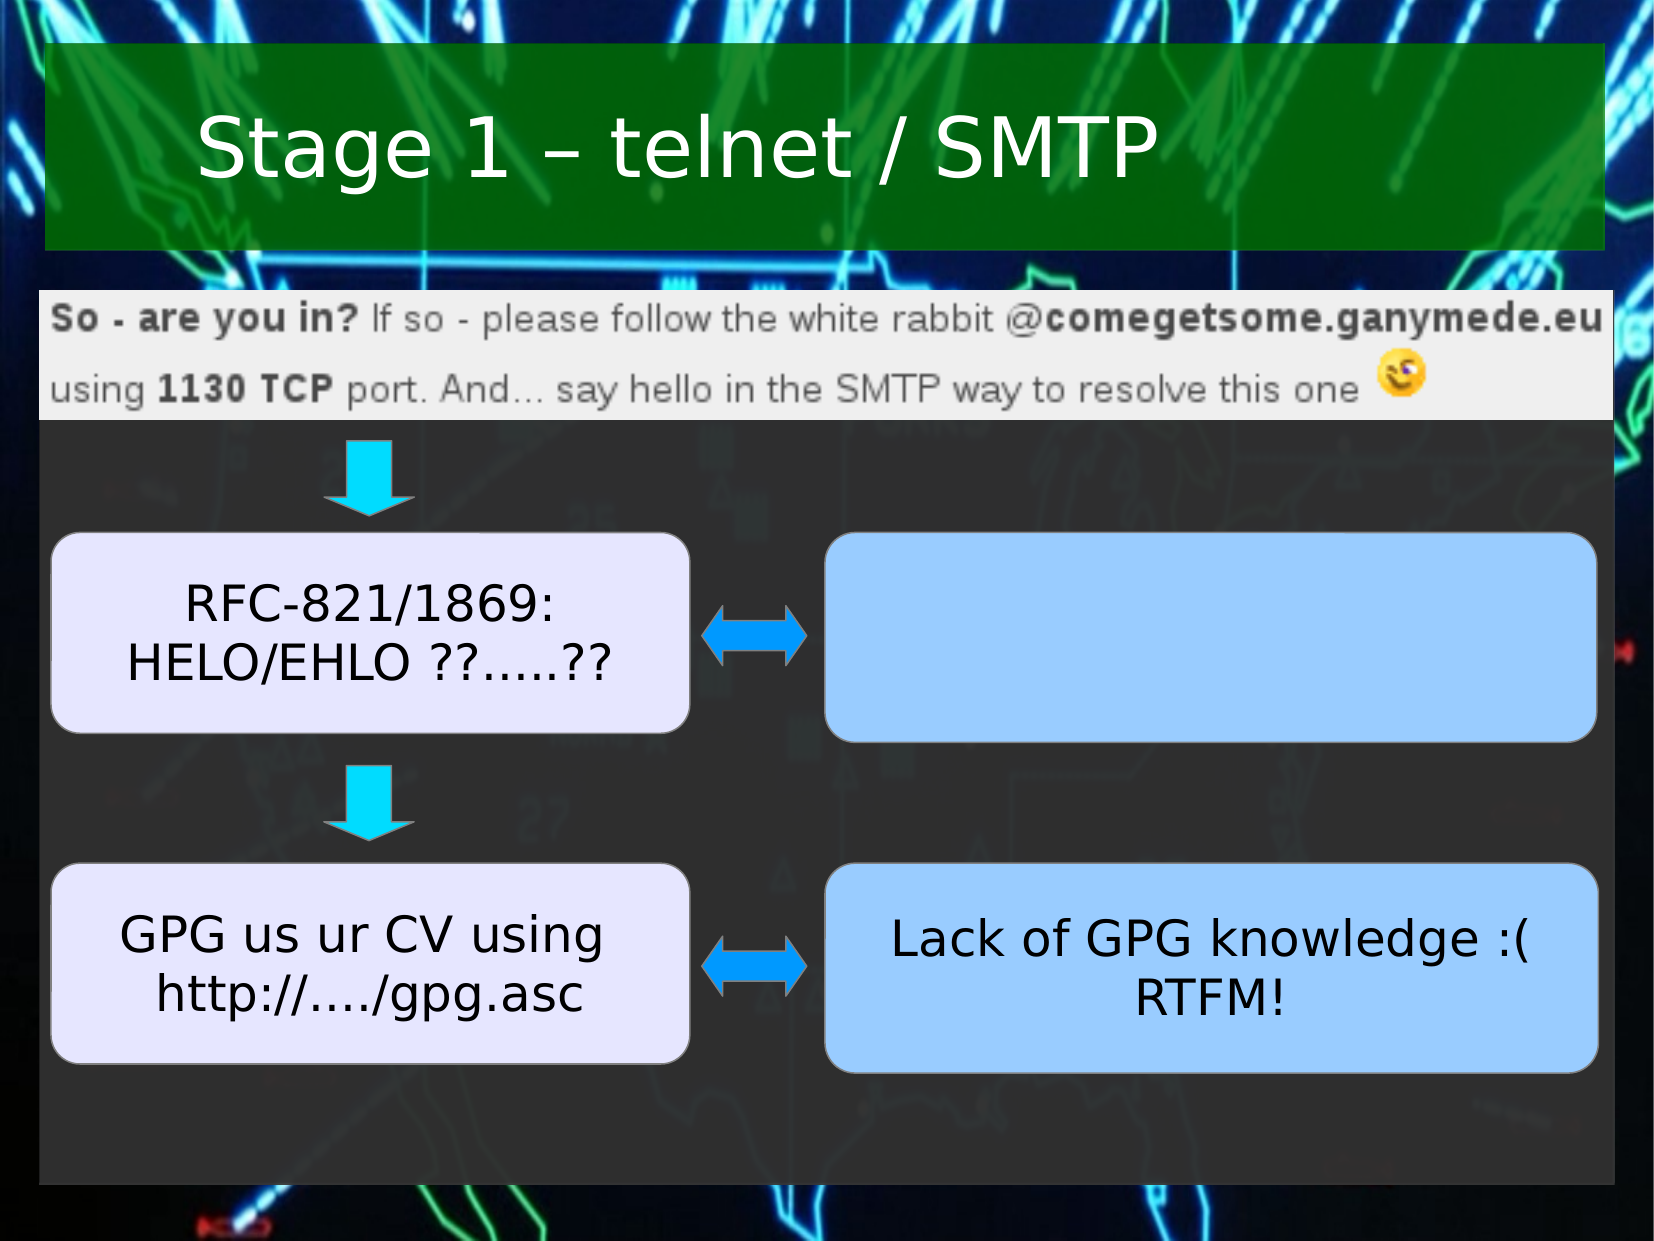

# Stage 1 – telnet / SMTP
RFC-821/1869:
HELO/EHLO ??.....??
GPG us ur CV using
http://..../gpg.asc
Lack of GPG knowledge :(
RTFM!